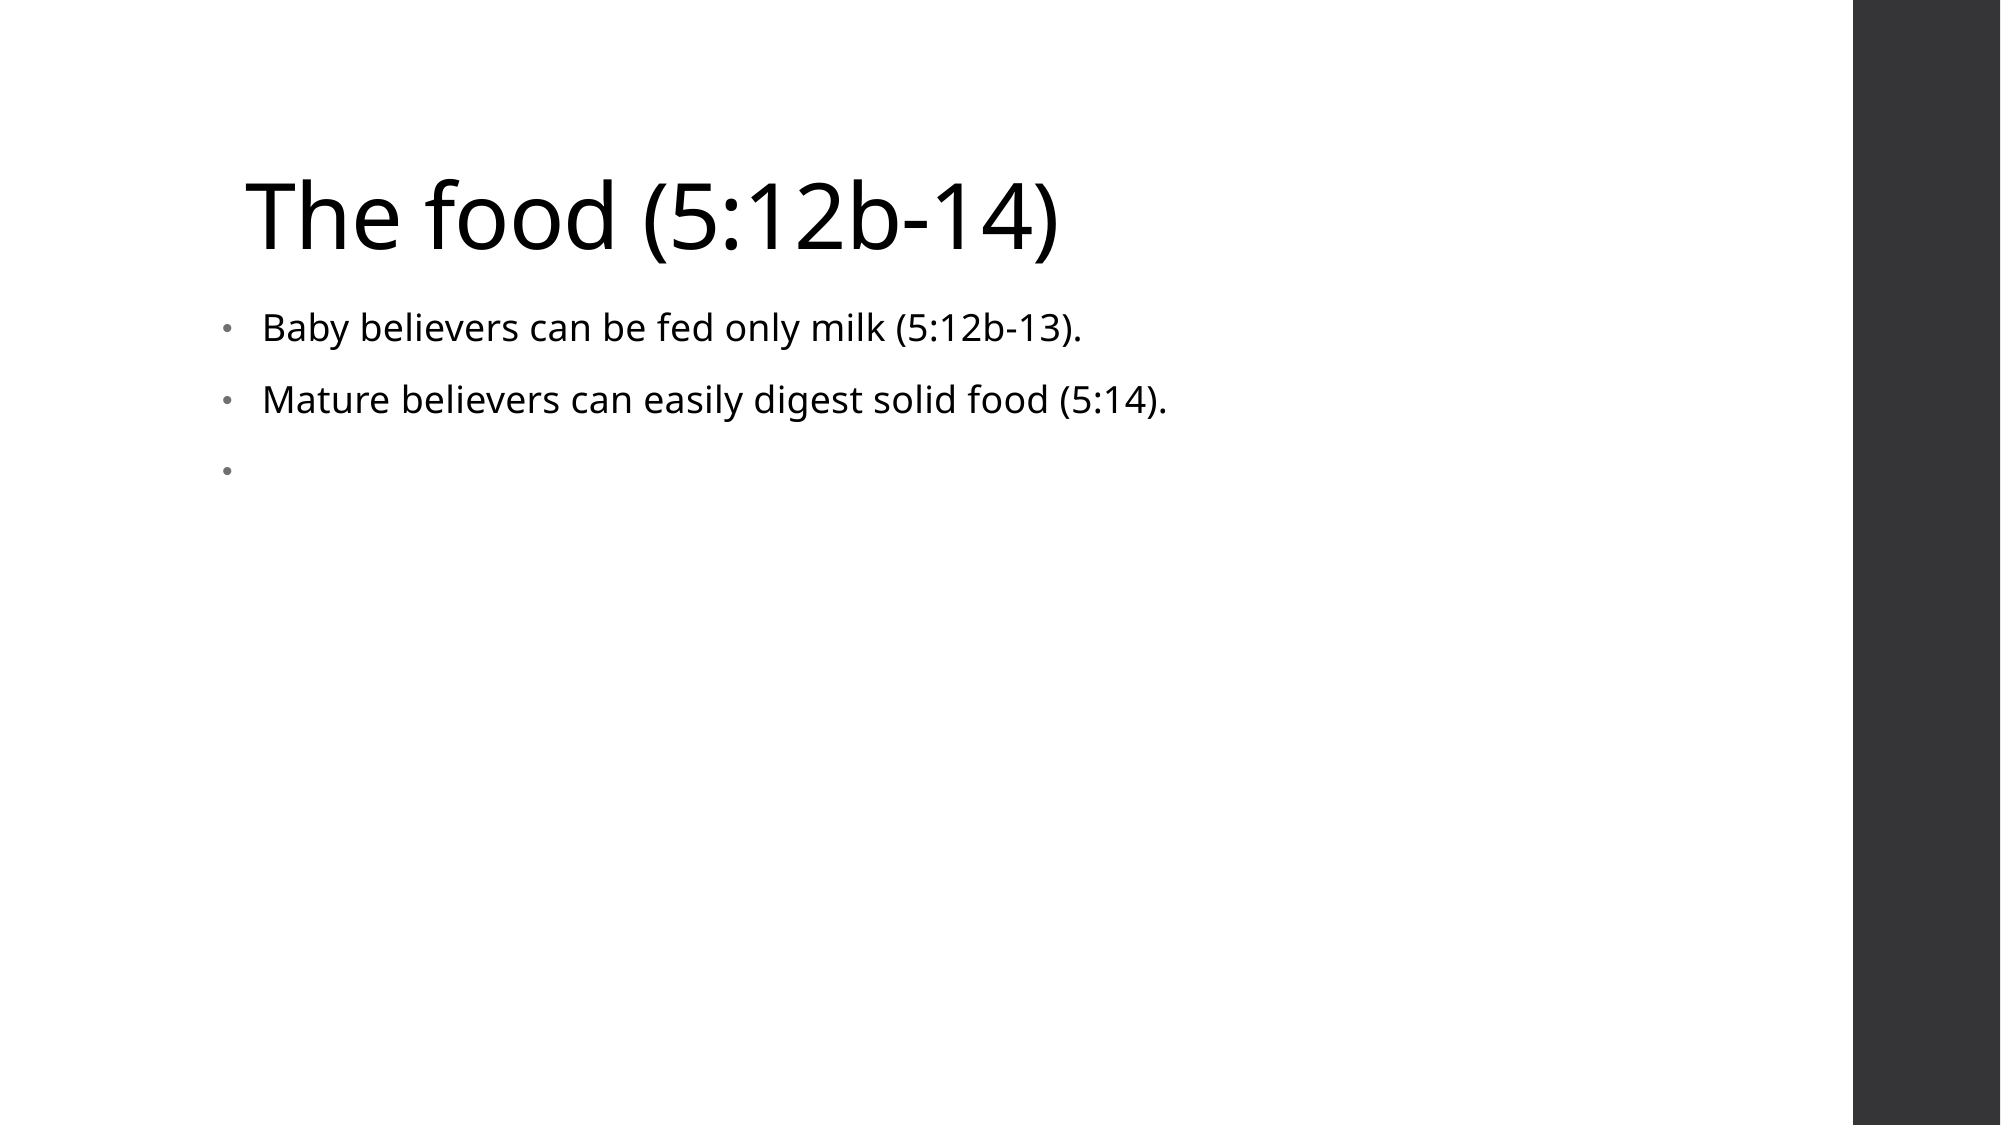

# The food (5:12b-14)
 Baby believers can be fed only milk (5:12b-13).
 Mature believers can easily digest solid food (5:14).